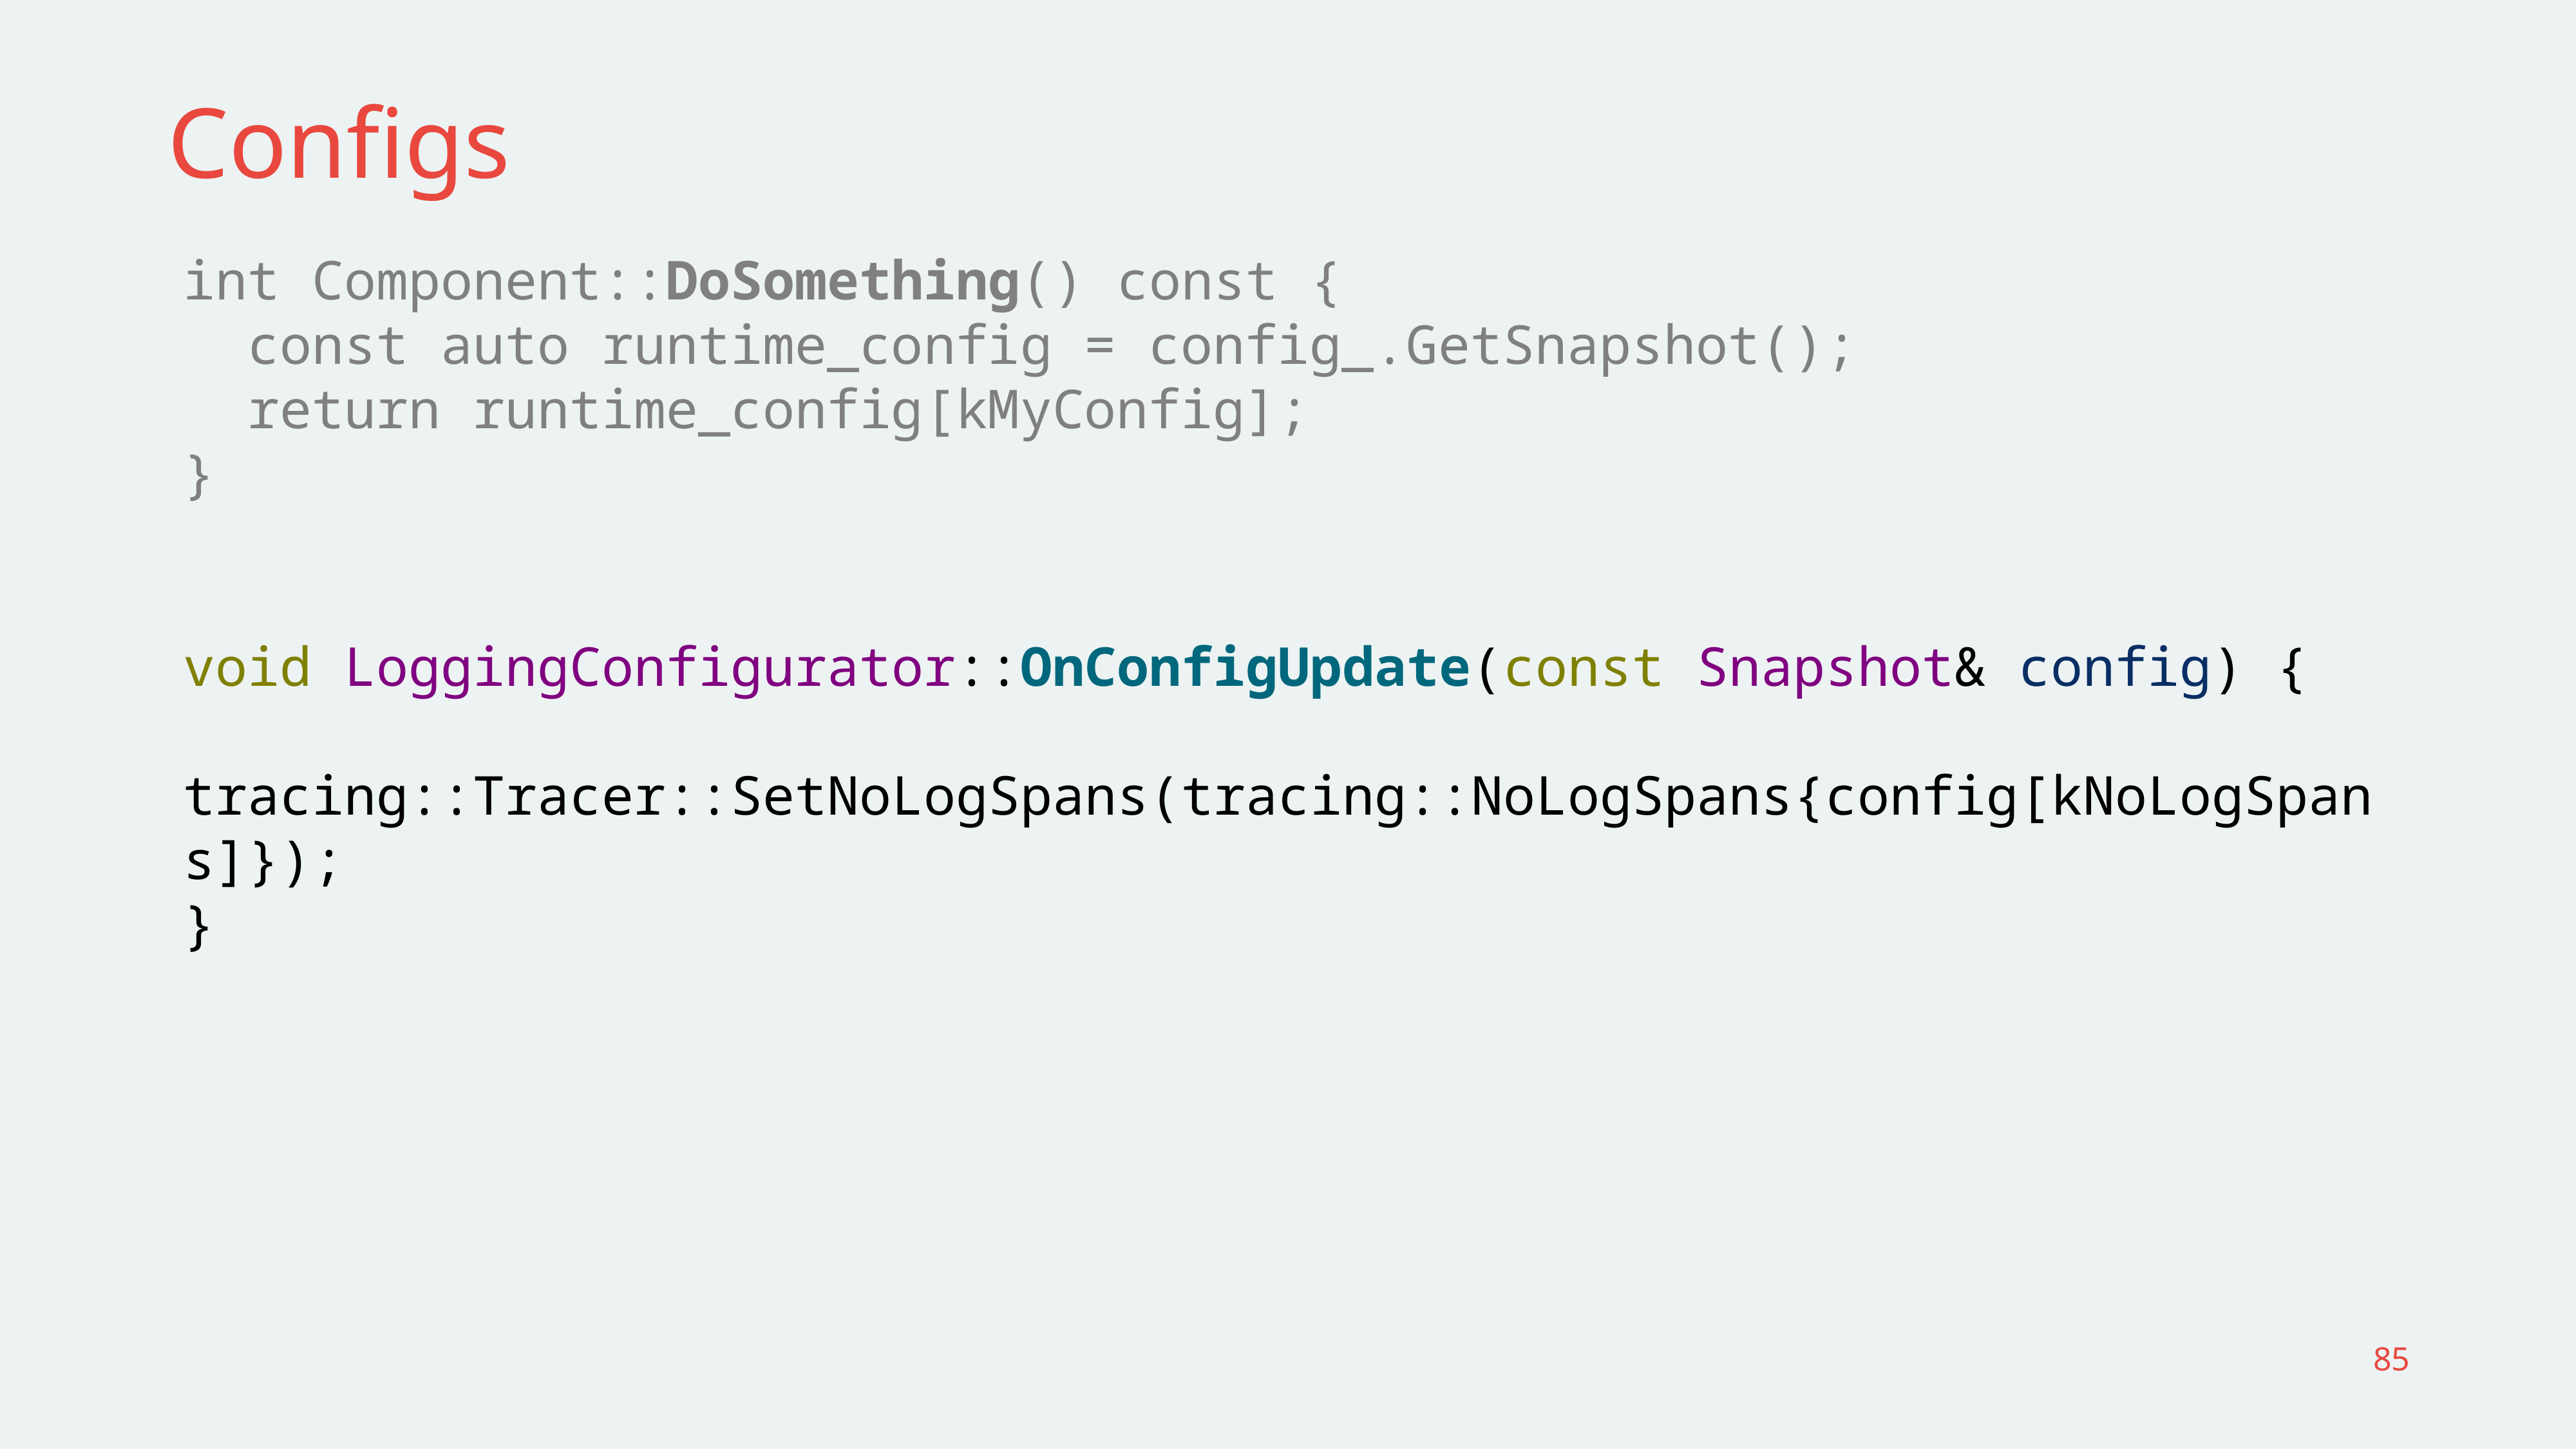

# Configs
int Component::DoSomething() const {
 const auto runtime_config = config_.GetSnapshot();
 return runtime_config[kMyConfig];
}
void LoggingConfigurator::OnConfigUpdate(const Snapshot& config) {
 tracing::Tracer::SetNoLogSpans(tracing::NoLogSpans{config[kNoLogSpans]});
}